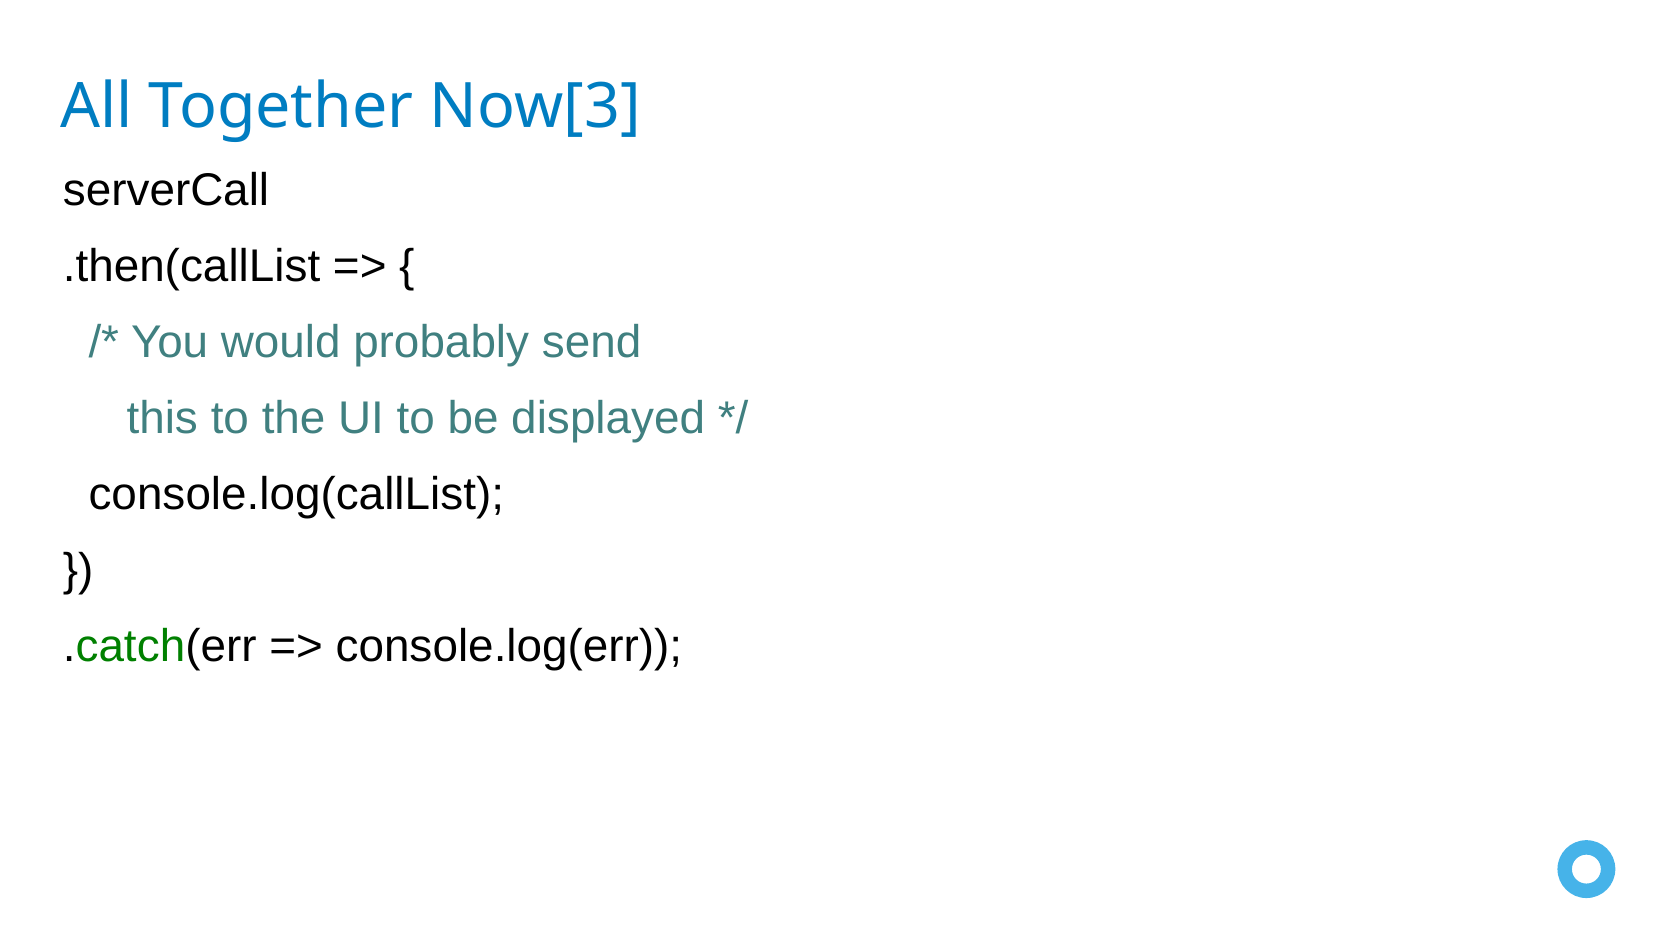

# All Together Now[3]
serverCall
.then(callList => {
 /* You would probably send
 this to the UI to be displayed */
 console.log(callList);
})
.catch(err => console.log(err));